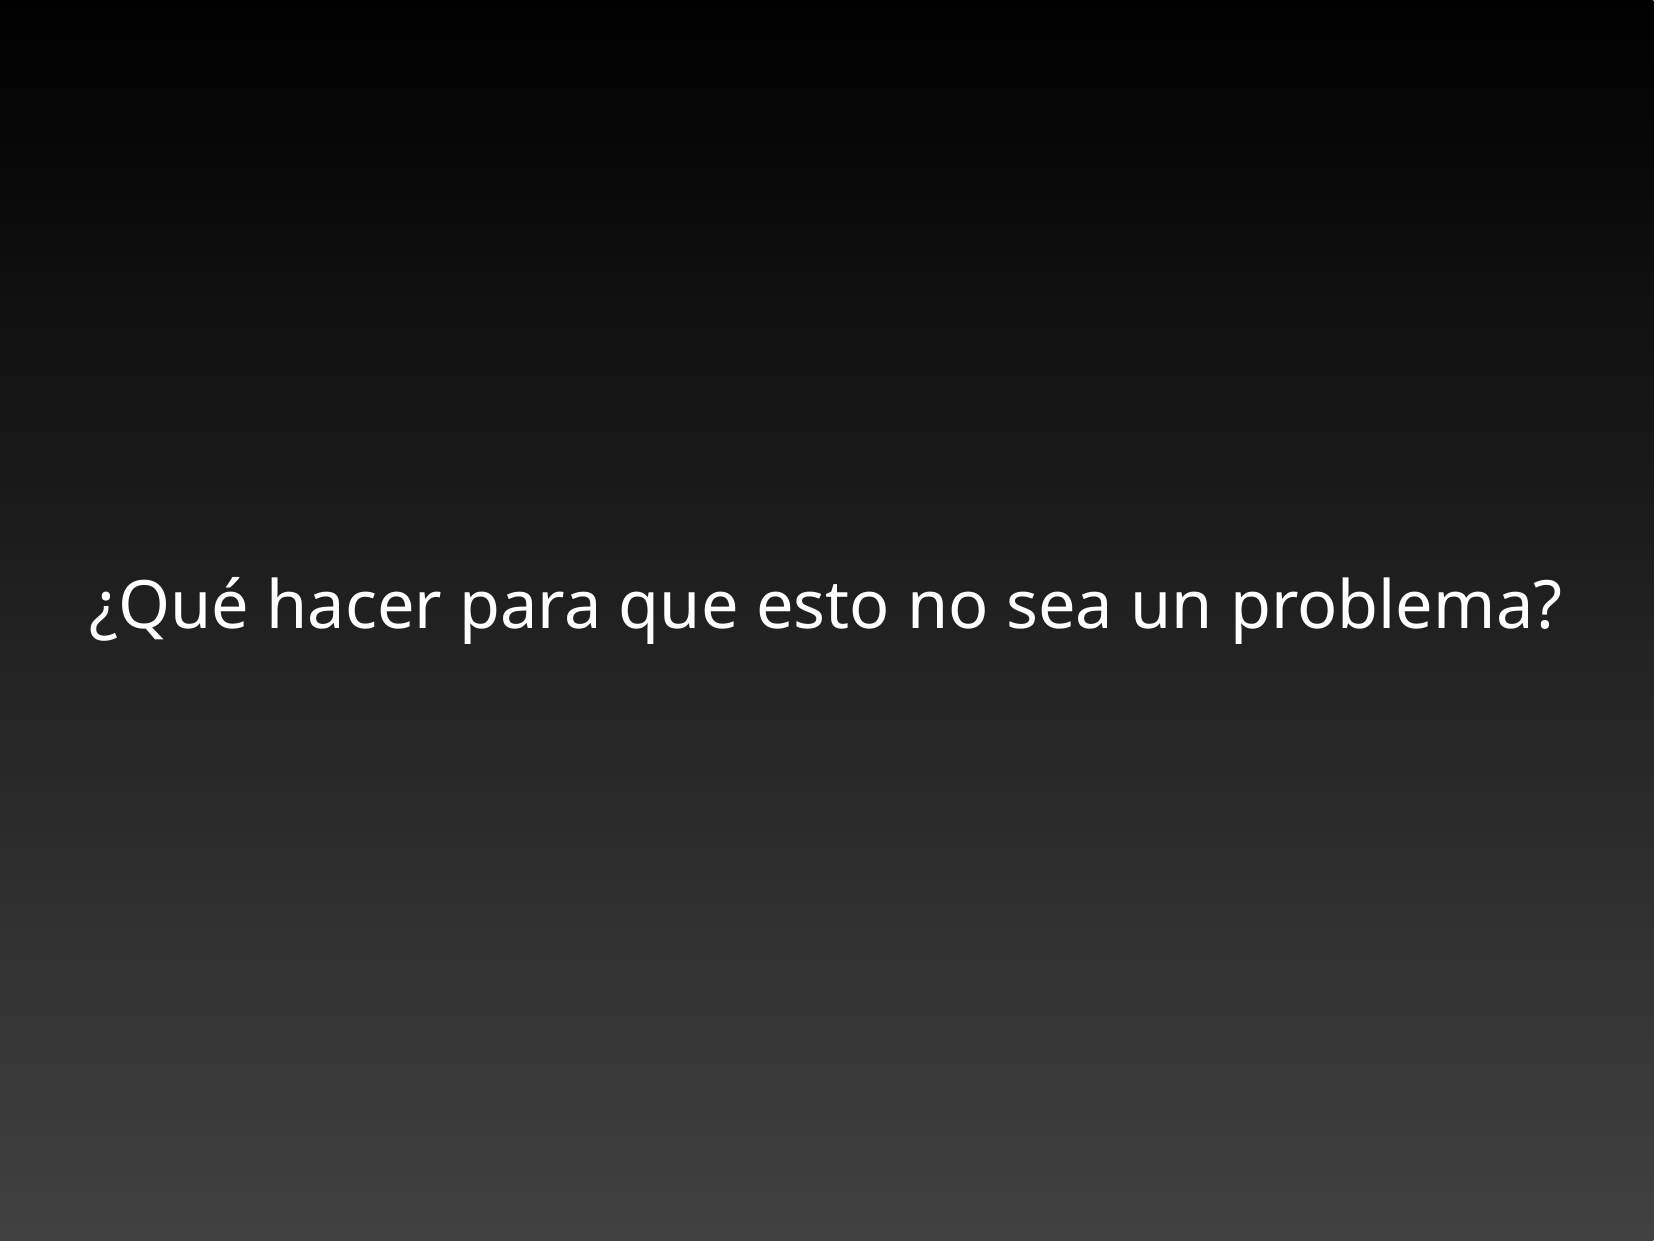

# ¿Qué hacer para que esto no sea un problema?